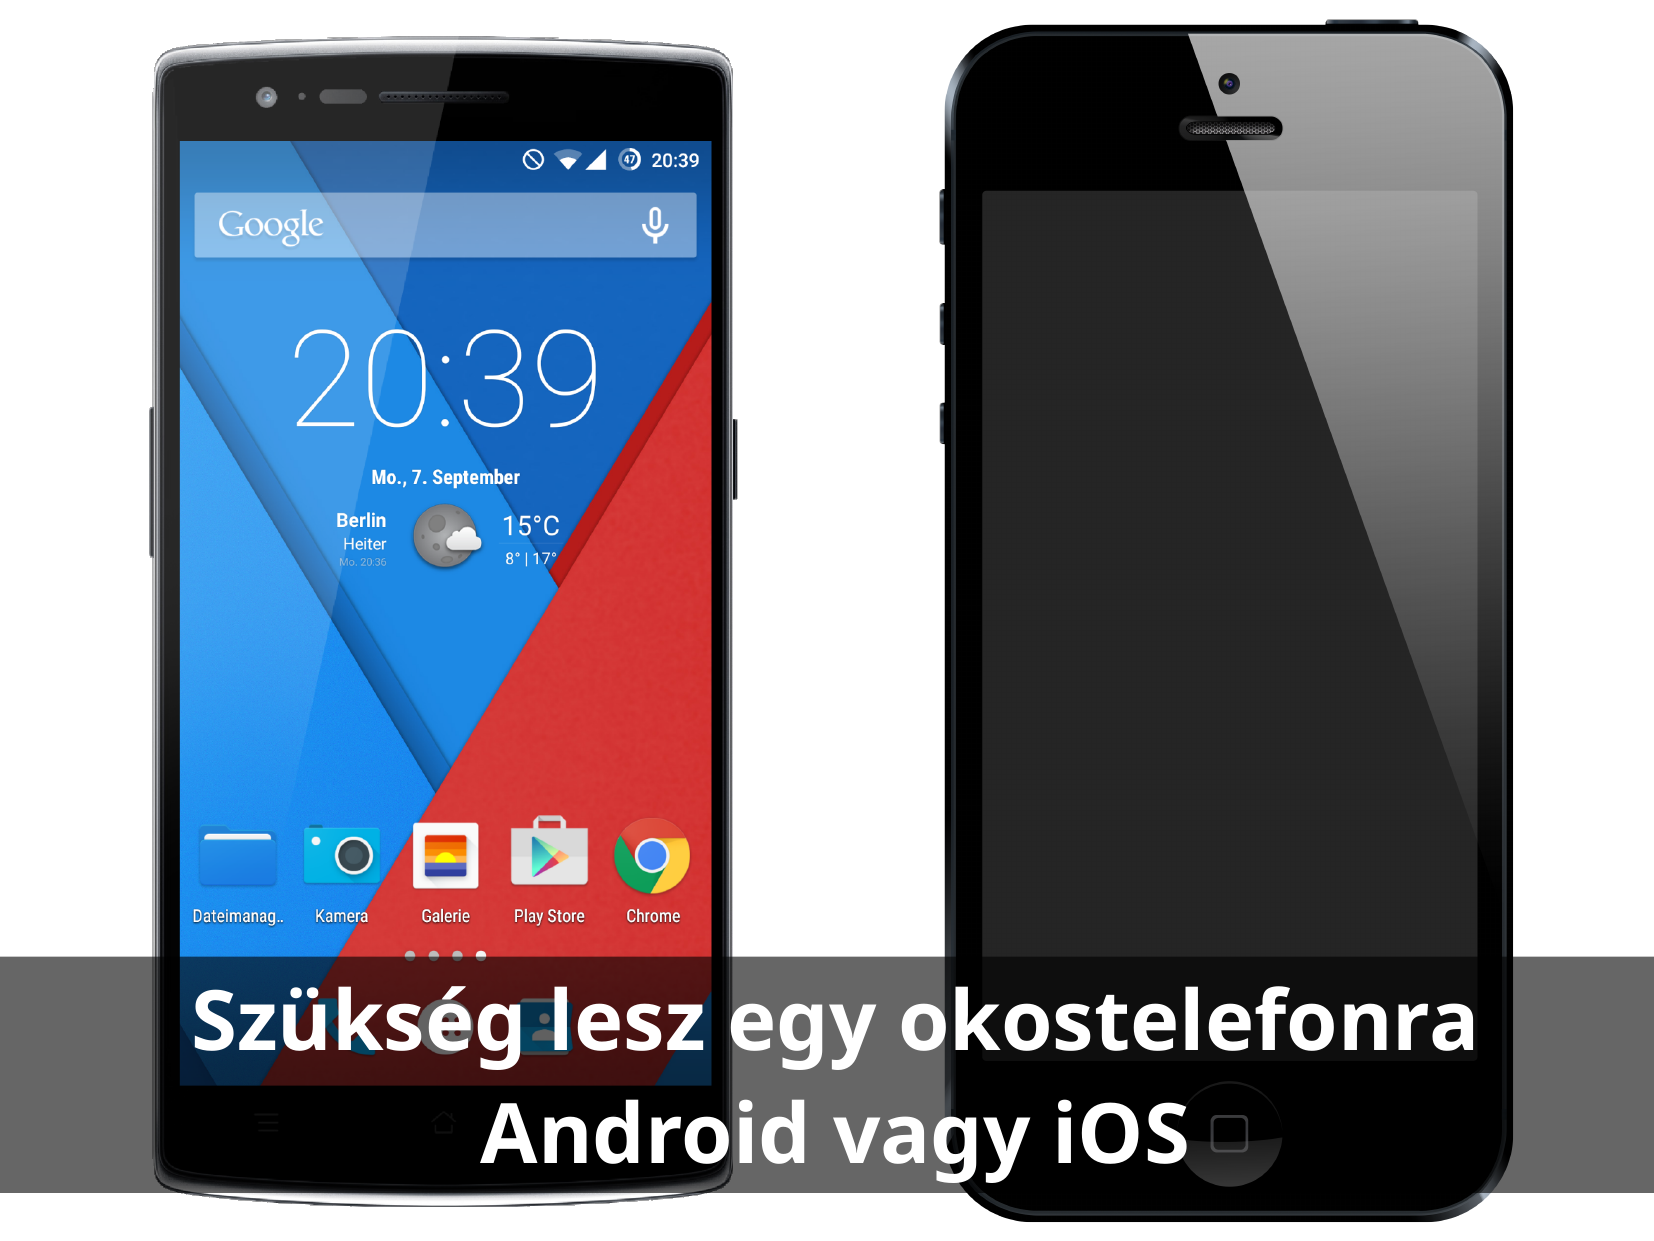

Szükség lesz egy okostelefonra
Android vagy iOS